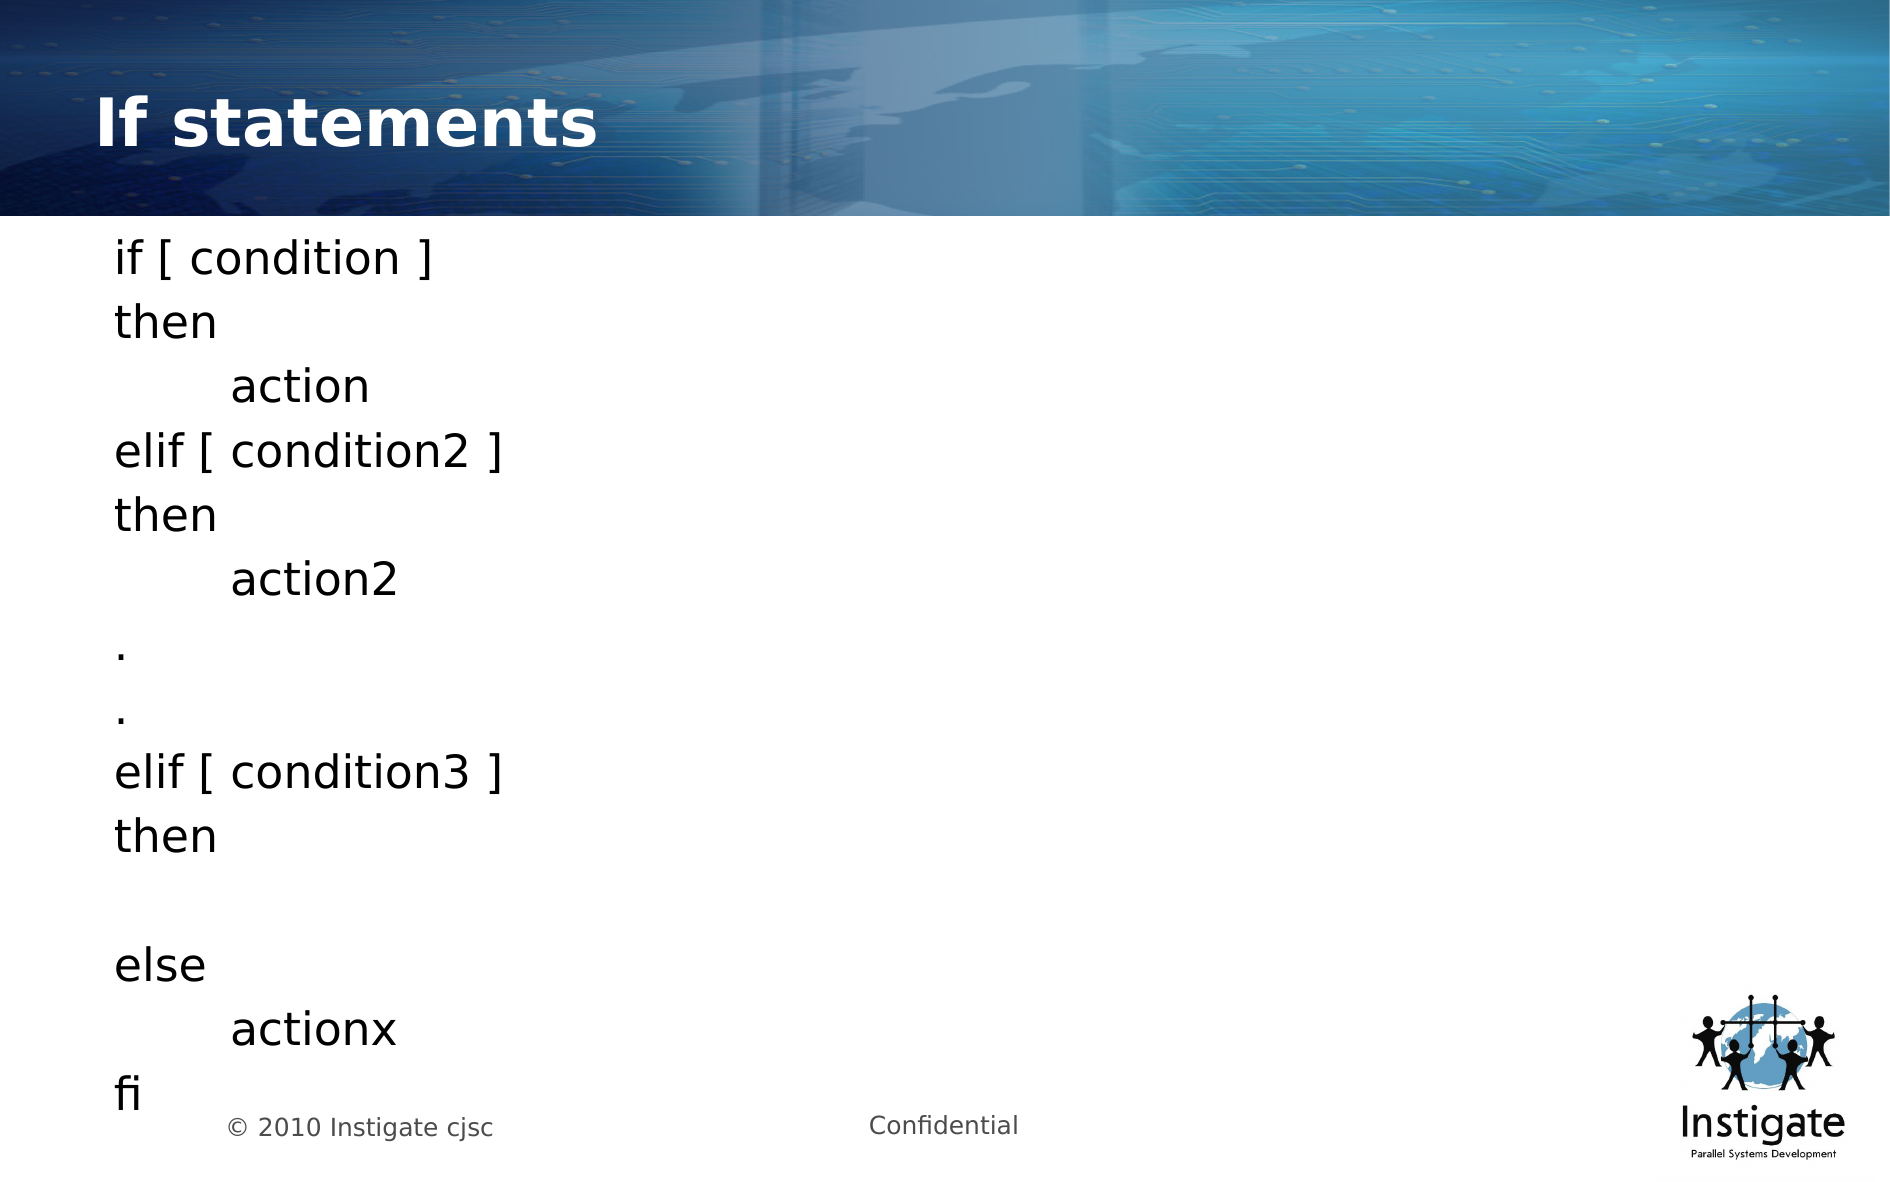

# If statements
if [ condition ]
then
 action
elif [ condition2 ]
then
 action2
.
.
elif [ condition3 ]
then
else
 actionx
fi